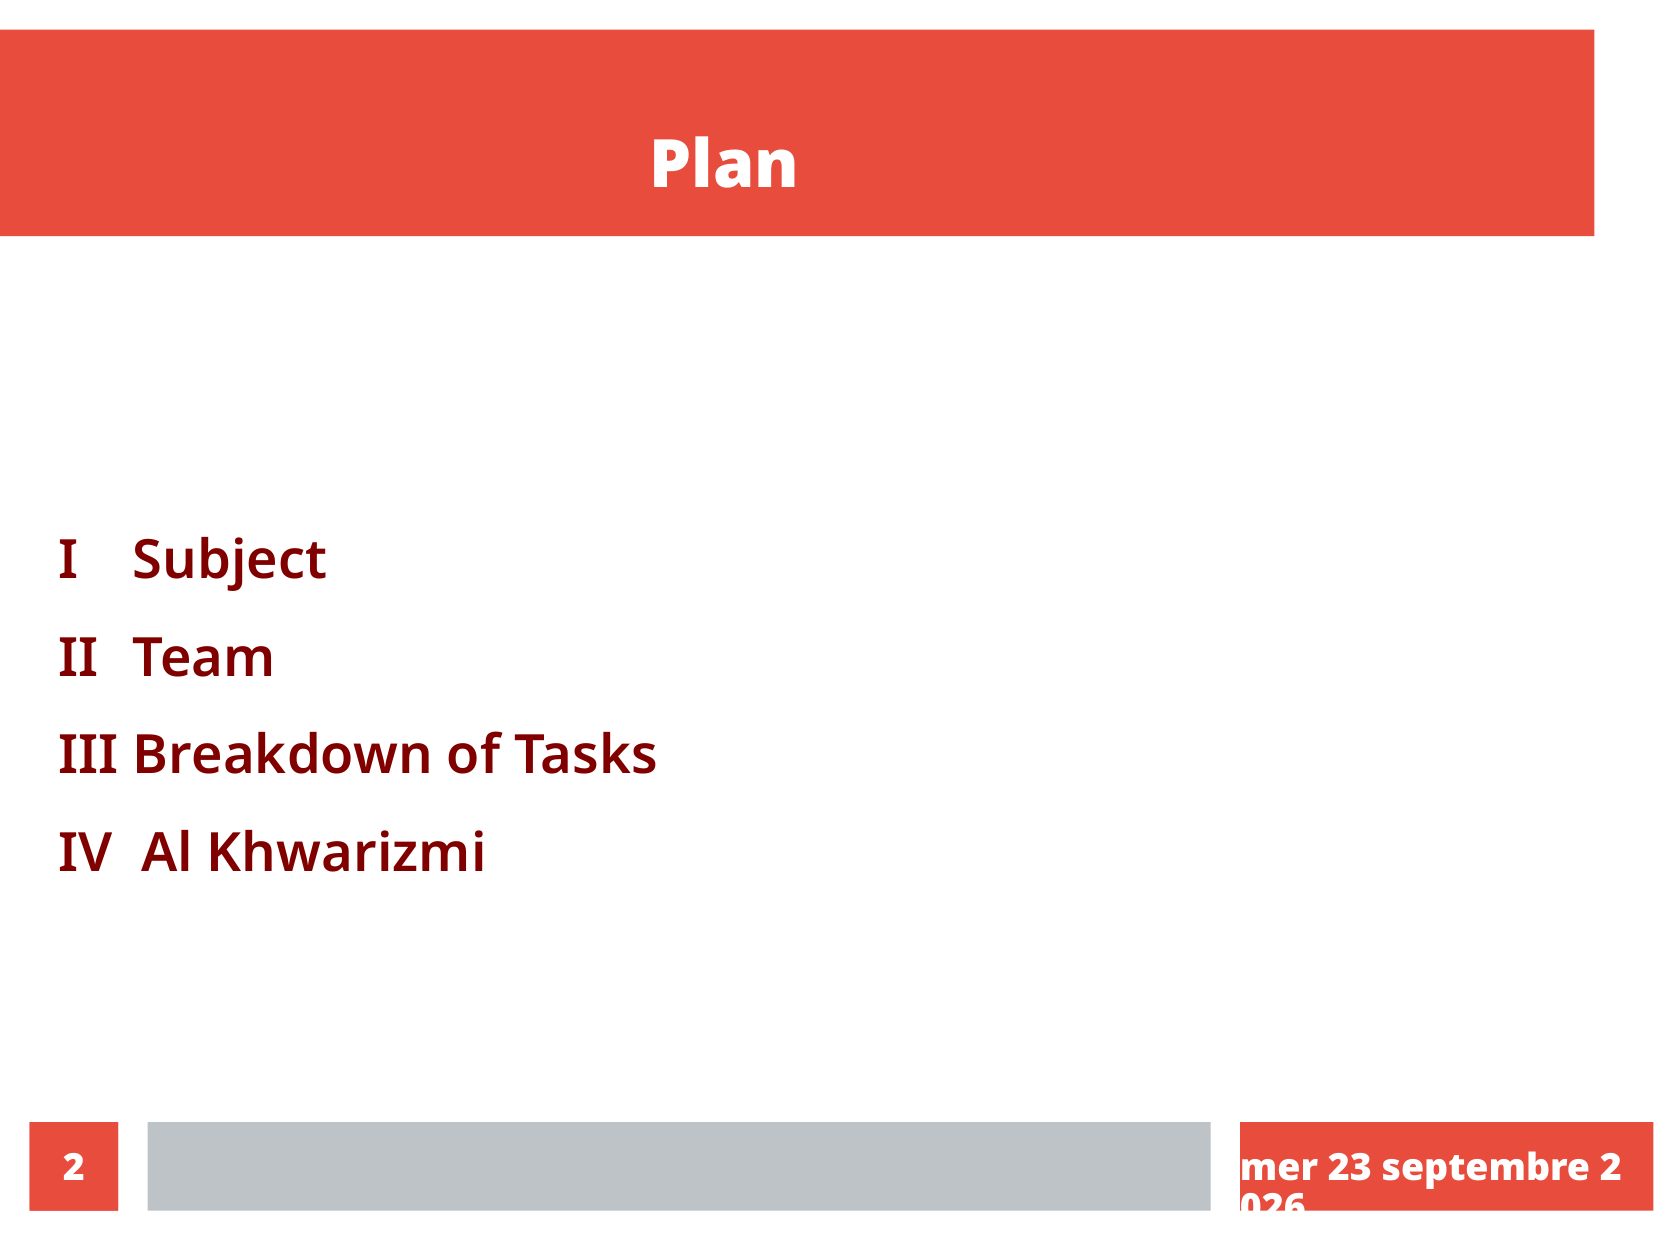

# Plan
I 	Subject
II	Team
III	Breakdown of Tasks
IV Al Khwarizmi
2